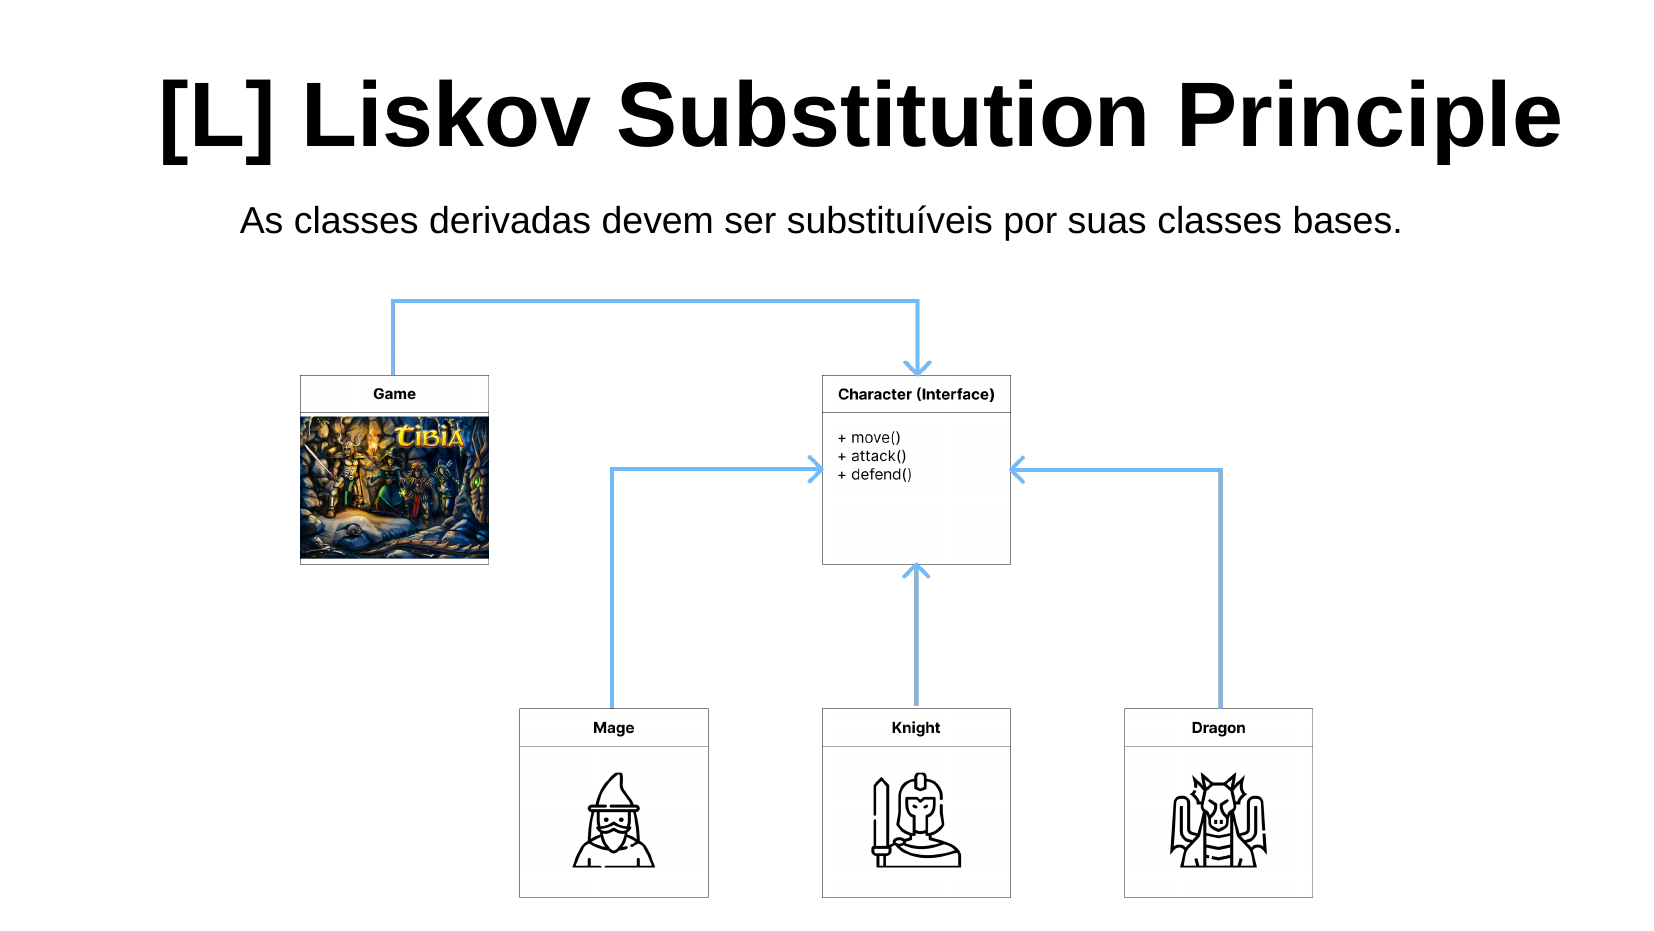

# [L] Liskov Substitution Principle
As classes derivadas devem ser substituíveis por suas classes bases.